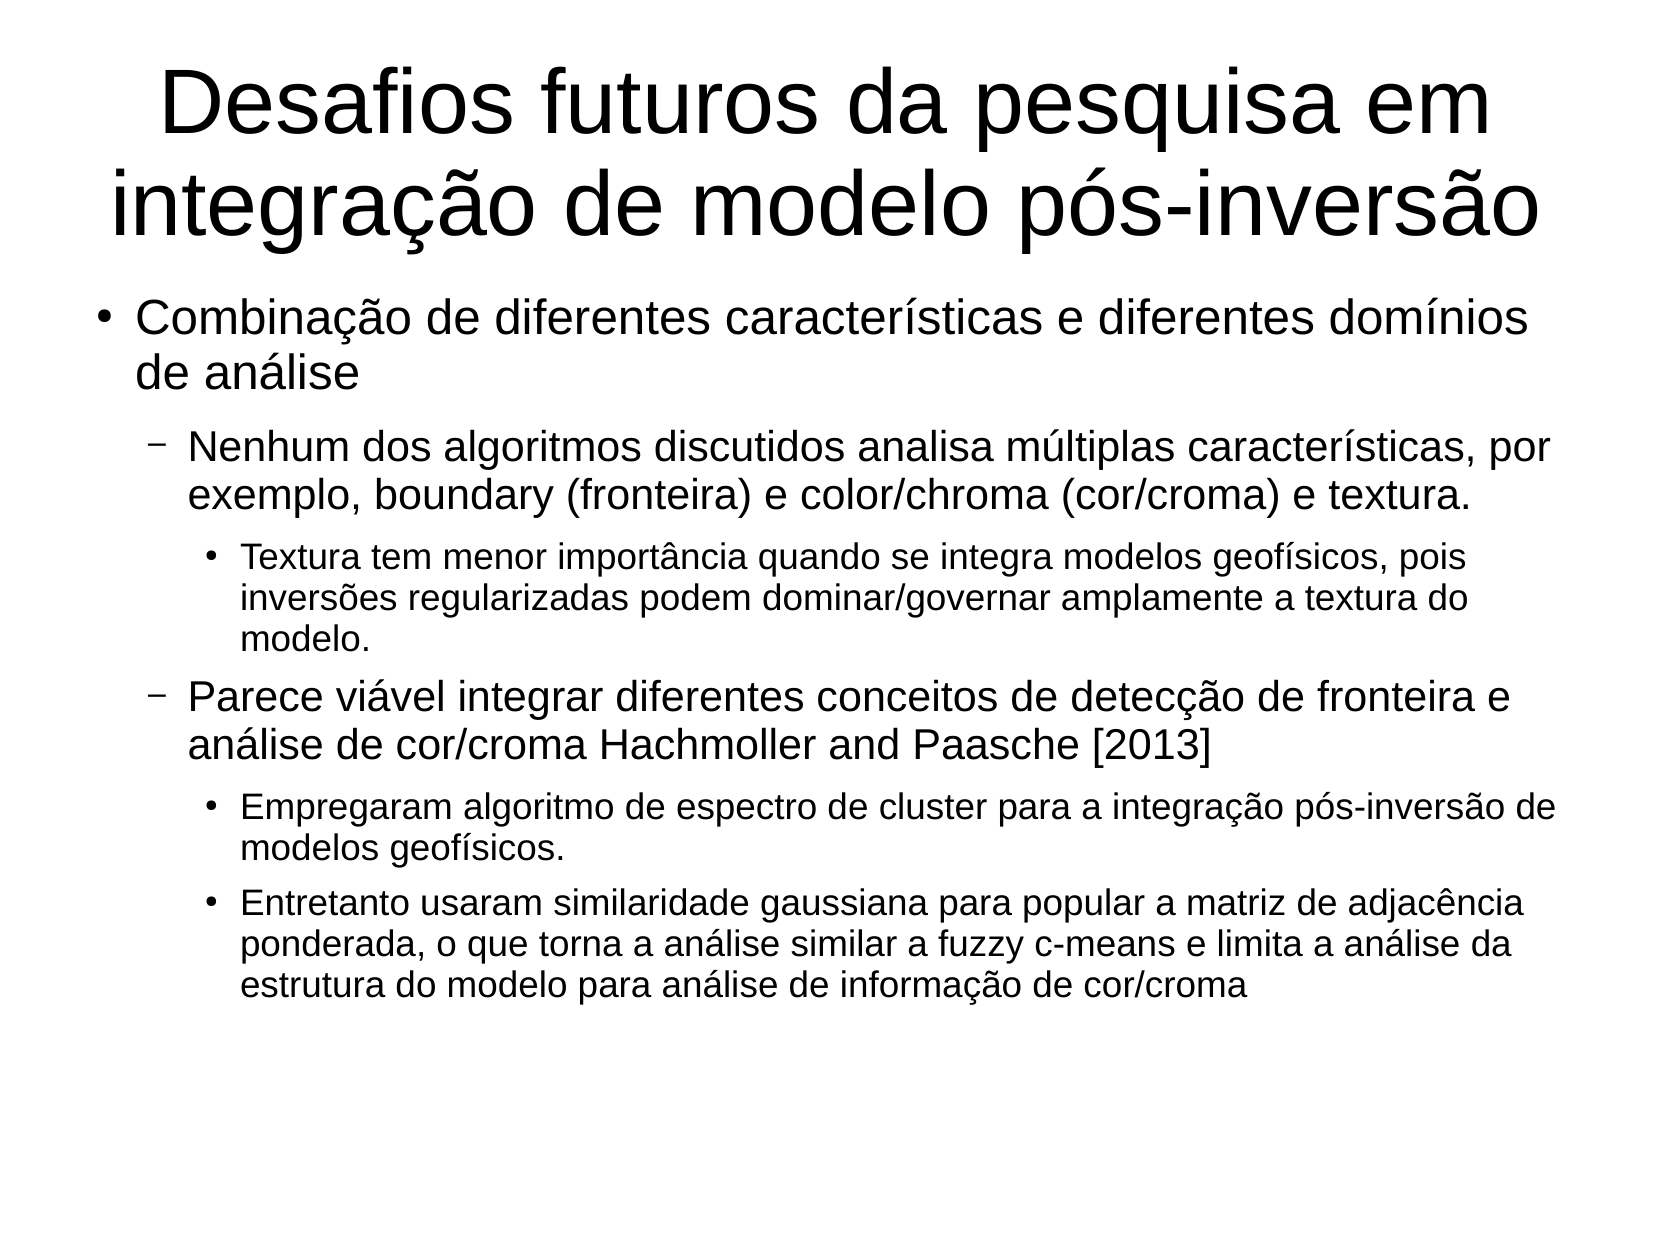

# Desafios futuros da pesquisa em integração de modelo pós-inversão
Combinação de diferentes características e diferentes domínios de análise
Nenhum dos algoritmos discutidos analisa múltiplas características, por exemplo, boundary (fronteira) e color/chroma (cor/croma) e textura.
Textura tem menor importância quando se integra modelos geofísicos, pois inversões regularizadas podem dominar/governar amplamente a textura do modelo.
Parece viável integrar diferentes conceitos de detecção de fronteira e análise de cor/croma Hachmoller and Paasche [2013]
Empregaram algoritmo de espectro de cluster para a integração pós-inversão de modelos geofísicos.
Entretanto usaram similaridade gaussiana para popular a matriz de adjacência ponderada, o que torna a análise similar a fuzzy c-means e limita a análise da estrutura do modelo para análise de informação de cor/croma